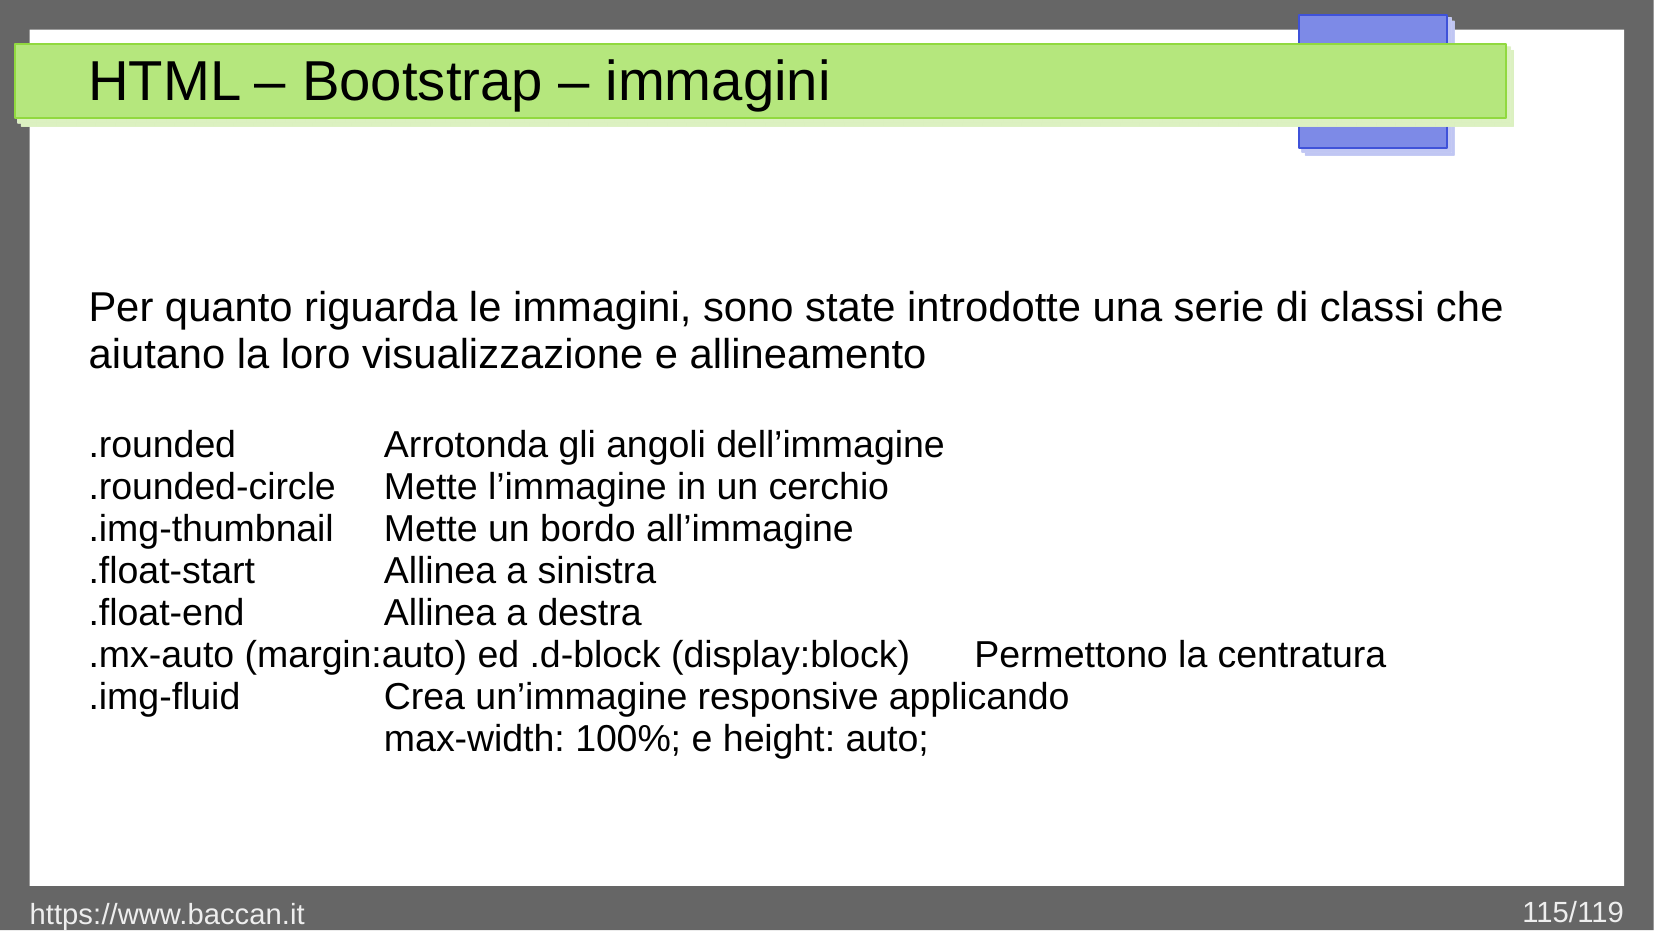

# HTML – Bootstrap – immagini
Per quanto riguarda le immagini, sono state introdotte una serie di classi che aiutano la loro visualizzazione e allineamento
.rounded 		Arrotonda gli angoli dell’immagine
.rounded-circle 	Mette l’immagine in un cerchio
.img-thumbnail 	Mette un bordo all’immagine
.float-start		Allinea a sinistra
.float-end		Allinea a destra
.mx-auto (margin:auto) ed .d-block (display:block)	Permettono la centratura
.img-fluid		Crea un’immagine responsive applicando
				max-width: 100%; e height: auto;
115
https://www.baccan.it